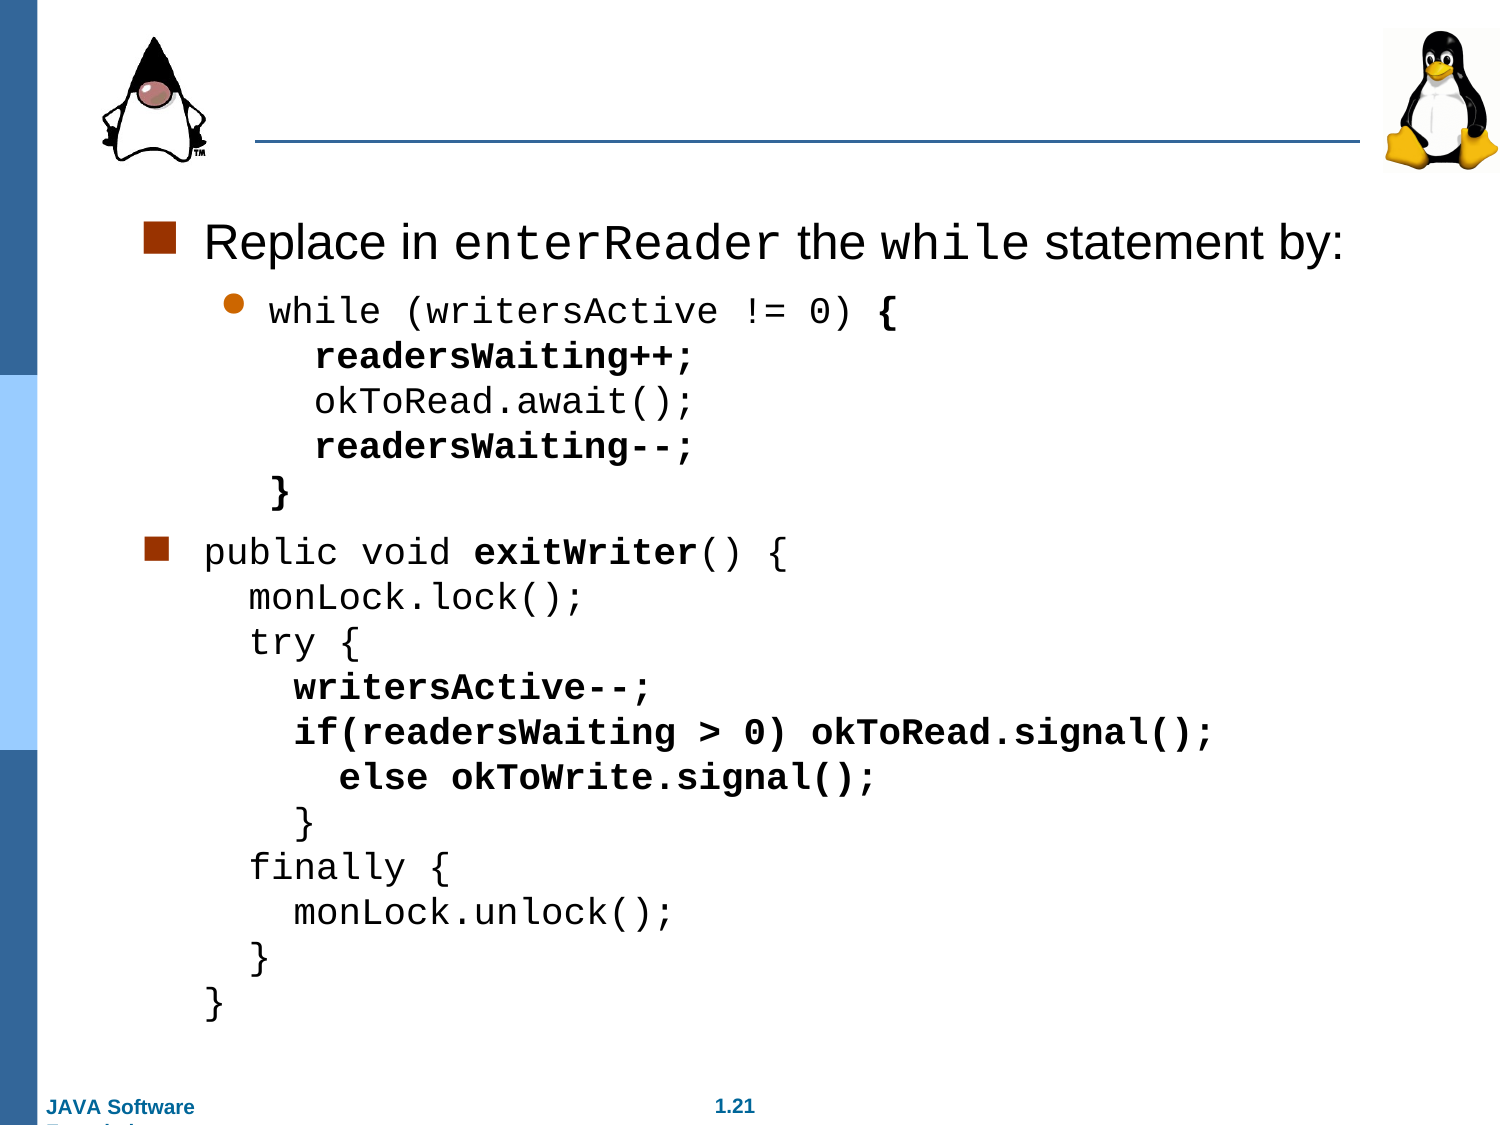

#
Replace in enterReader the while statement by:
while (writersActive != 0) {
 readersWaiting++;
 okToRead.await();
 readersWaiting--;
}
public void exitWriter() {
 monLock.lock();
 try {
 writersActive--;
 if(readersWaiting > 0) okToRead.signal();
 else okToWrite.signal();
 }
 finally {
 monLock.unlock();
 }
}